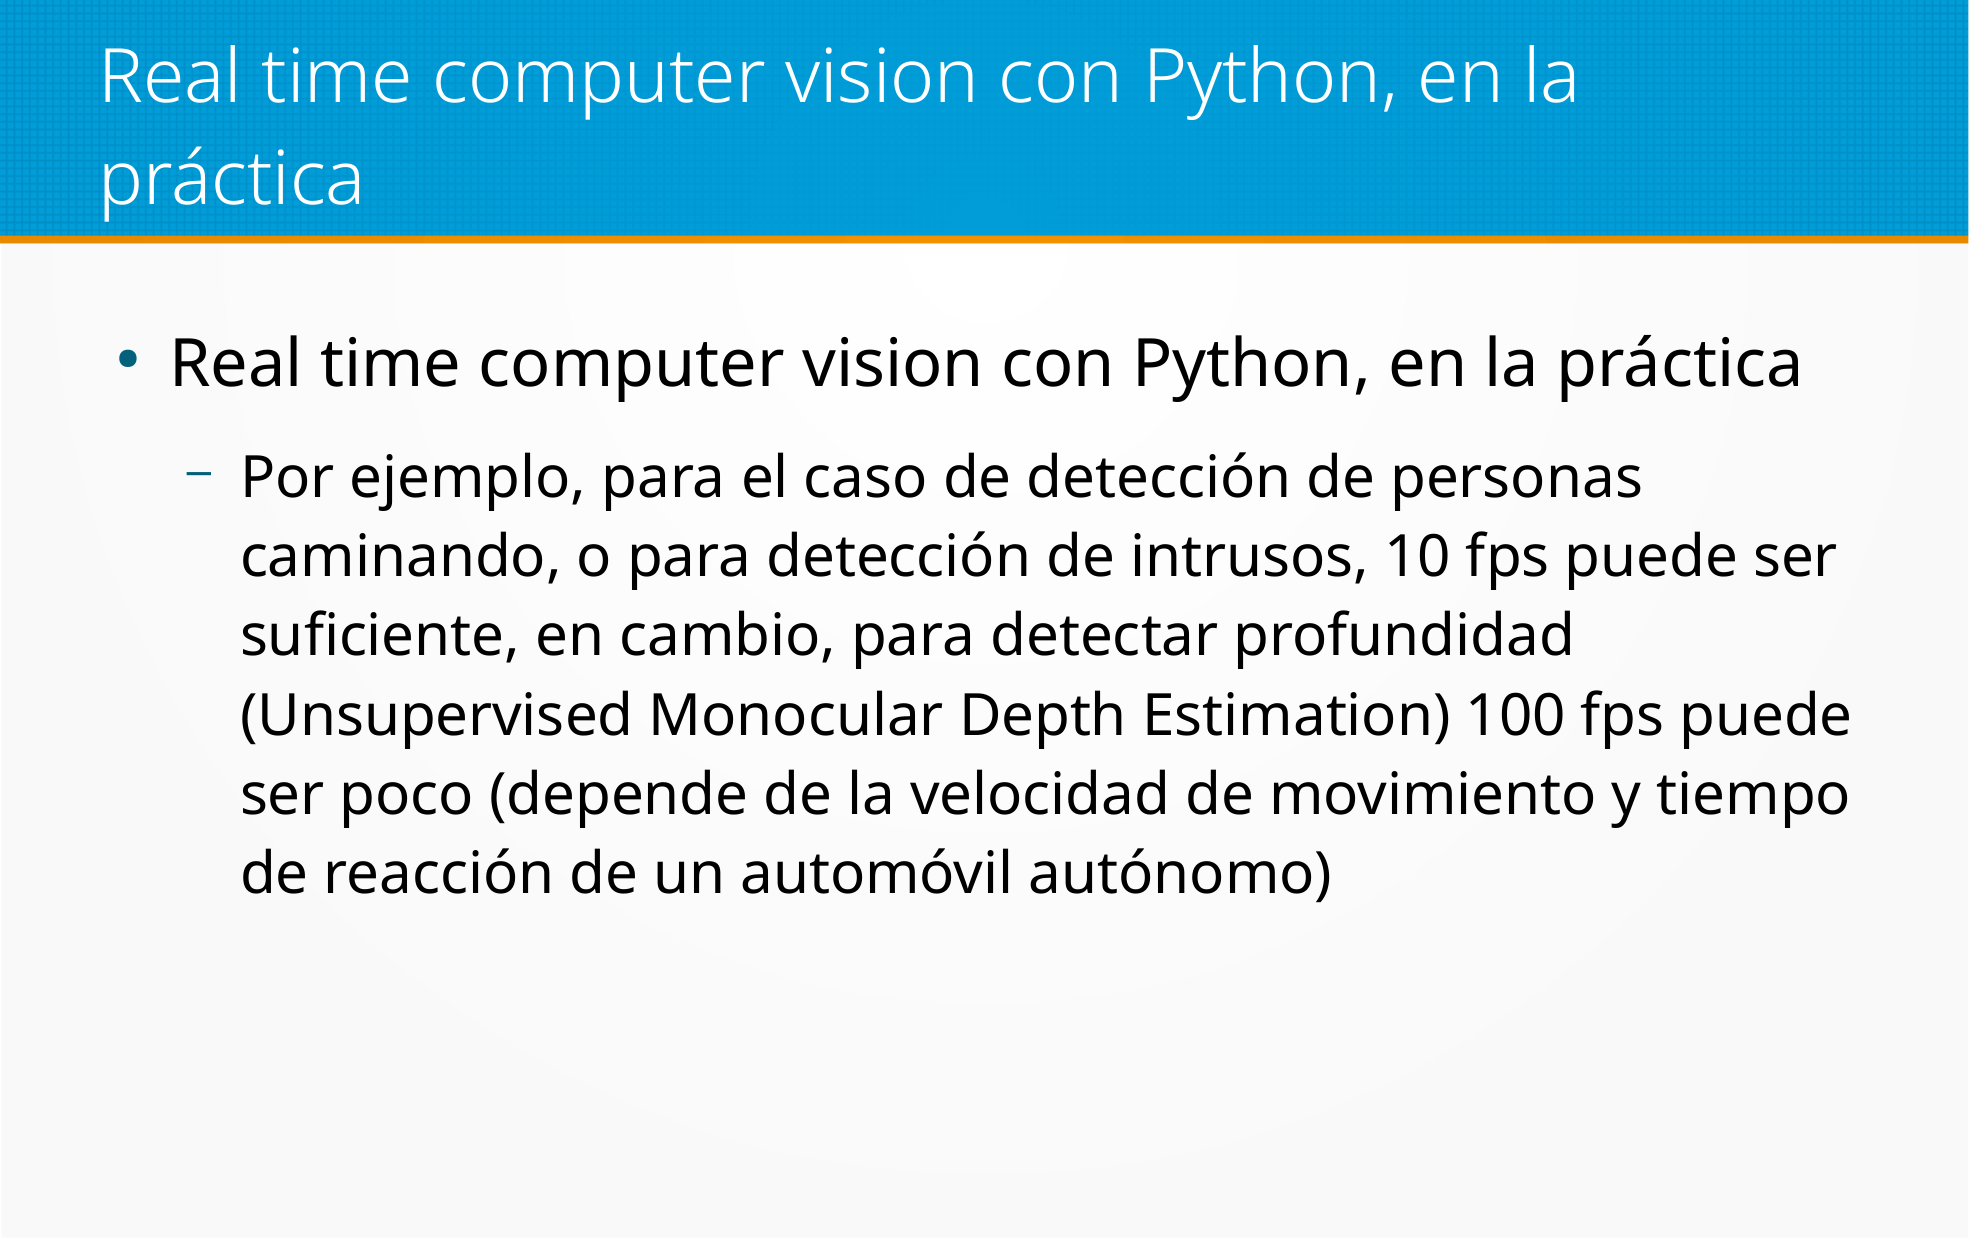

# Real time computer vision con Python, en la práctica
Real time computer vision con Python, en la práctica
Por ejemplo, para el caso de detección de personas caminando, o para detección de intrusos, 10 fps puede ser suficiente, en cambio, para detectar profundidad (Unsupervised Monocular Depth Estimation) 100 fps puede ser poco (depende de la velocidad de movimiento y tiempo de reacción de un automóvil autónomo)